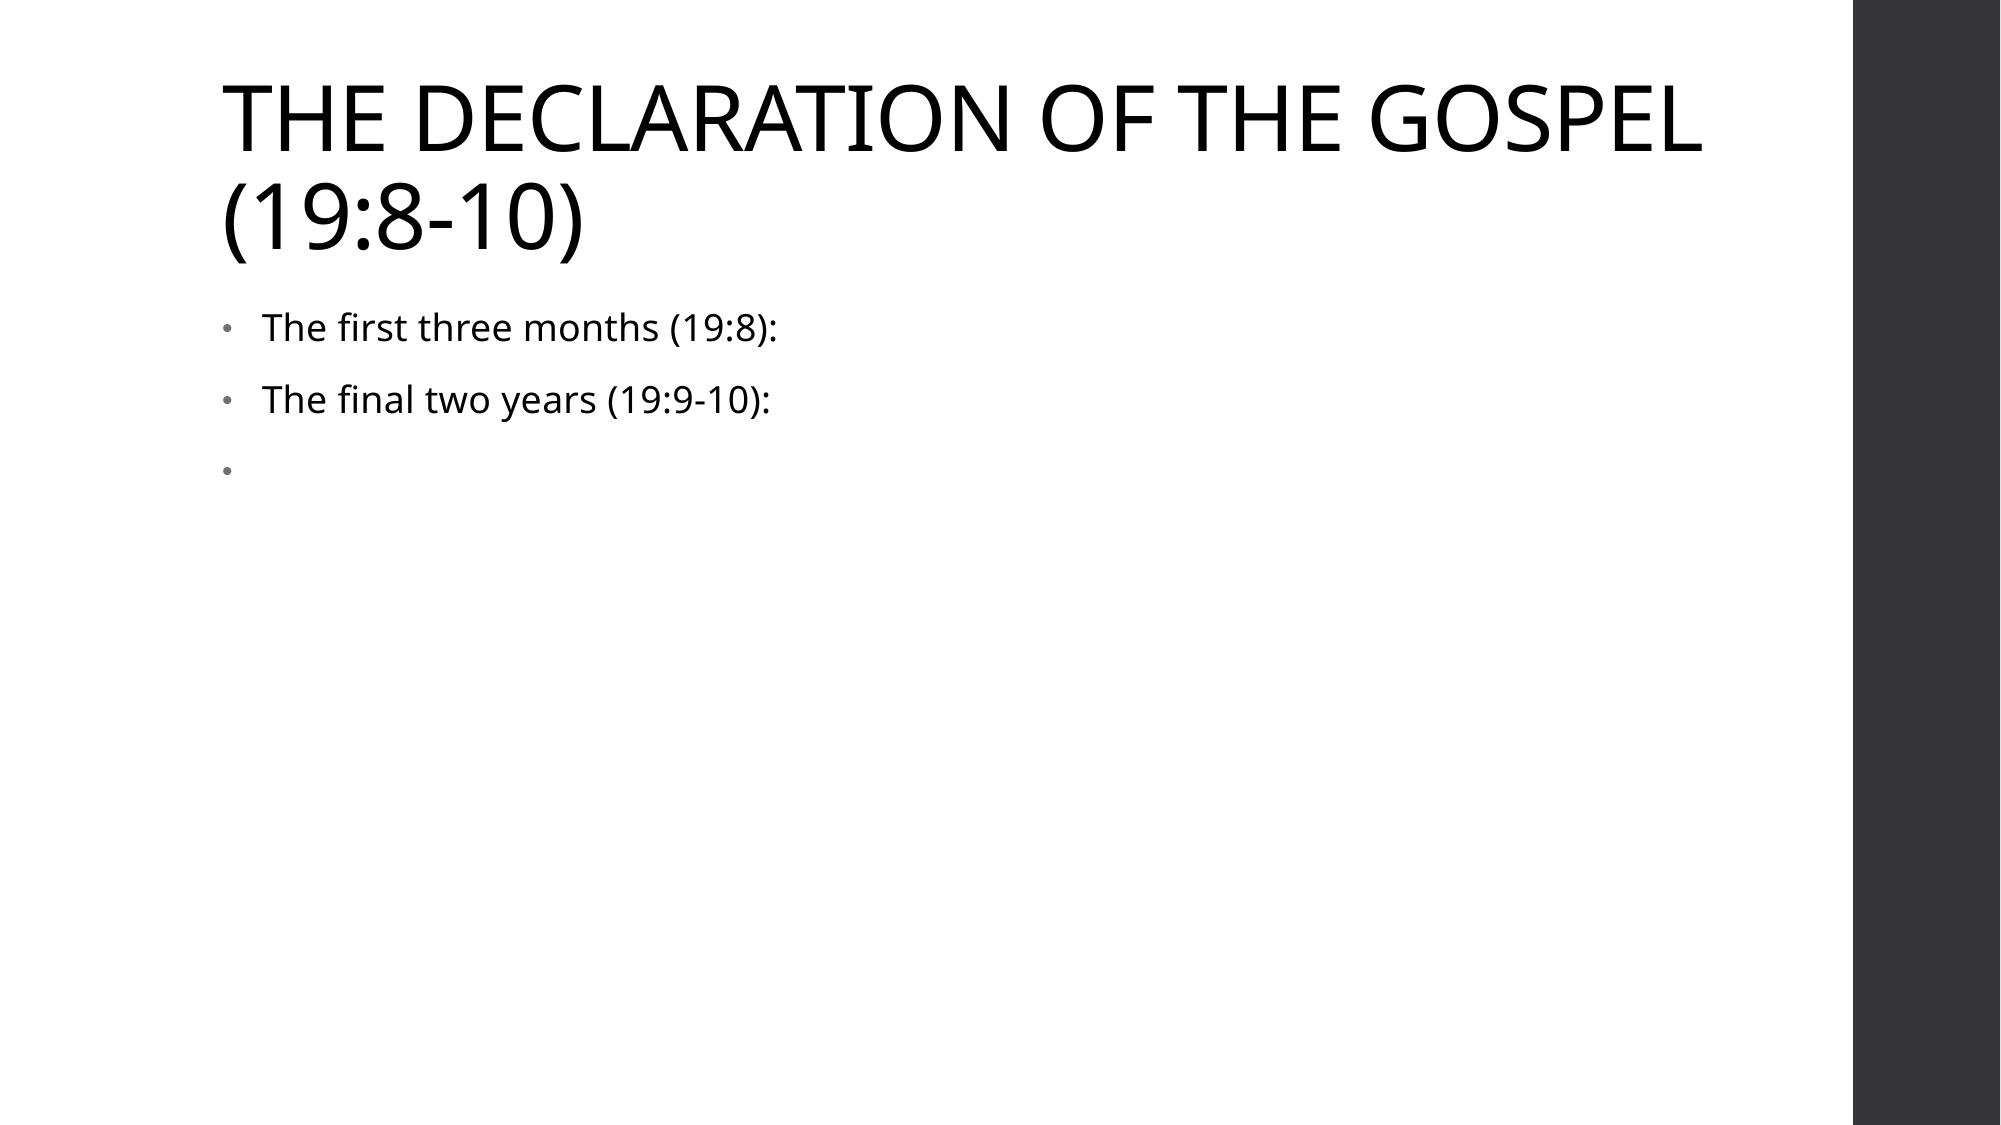

# THE DECLARATION OF THE GOSPEL (19:8-10)
 The first three months (19:8):
 The final two years (19:9-10):